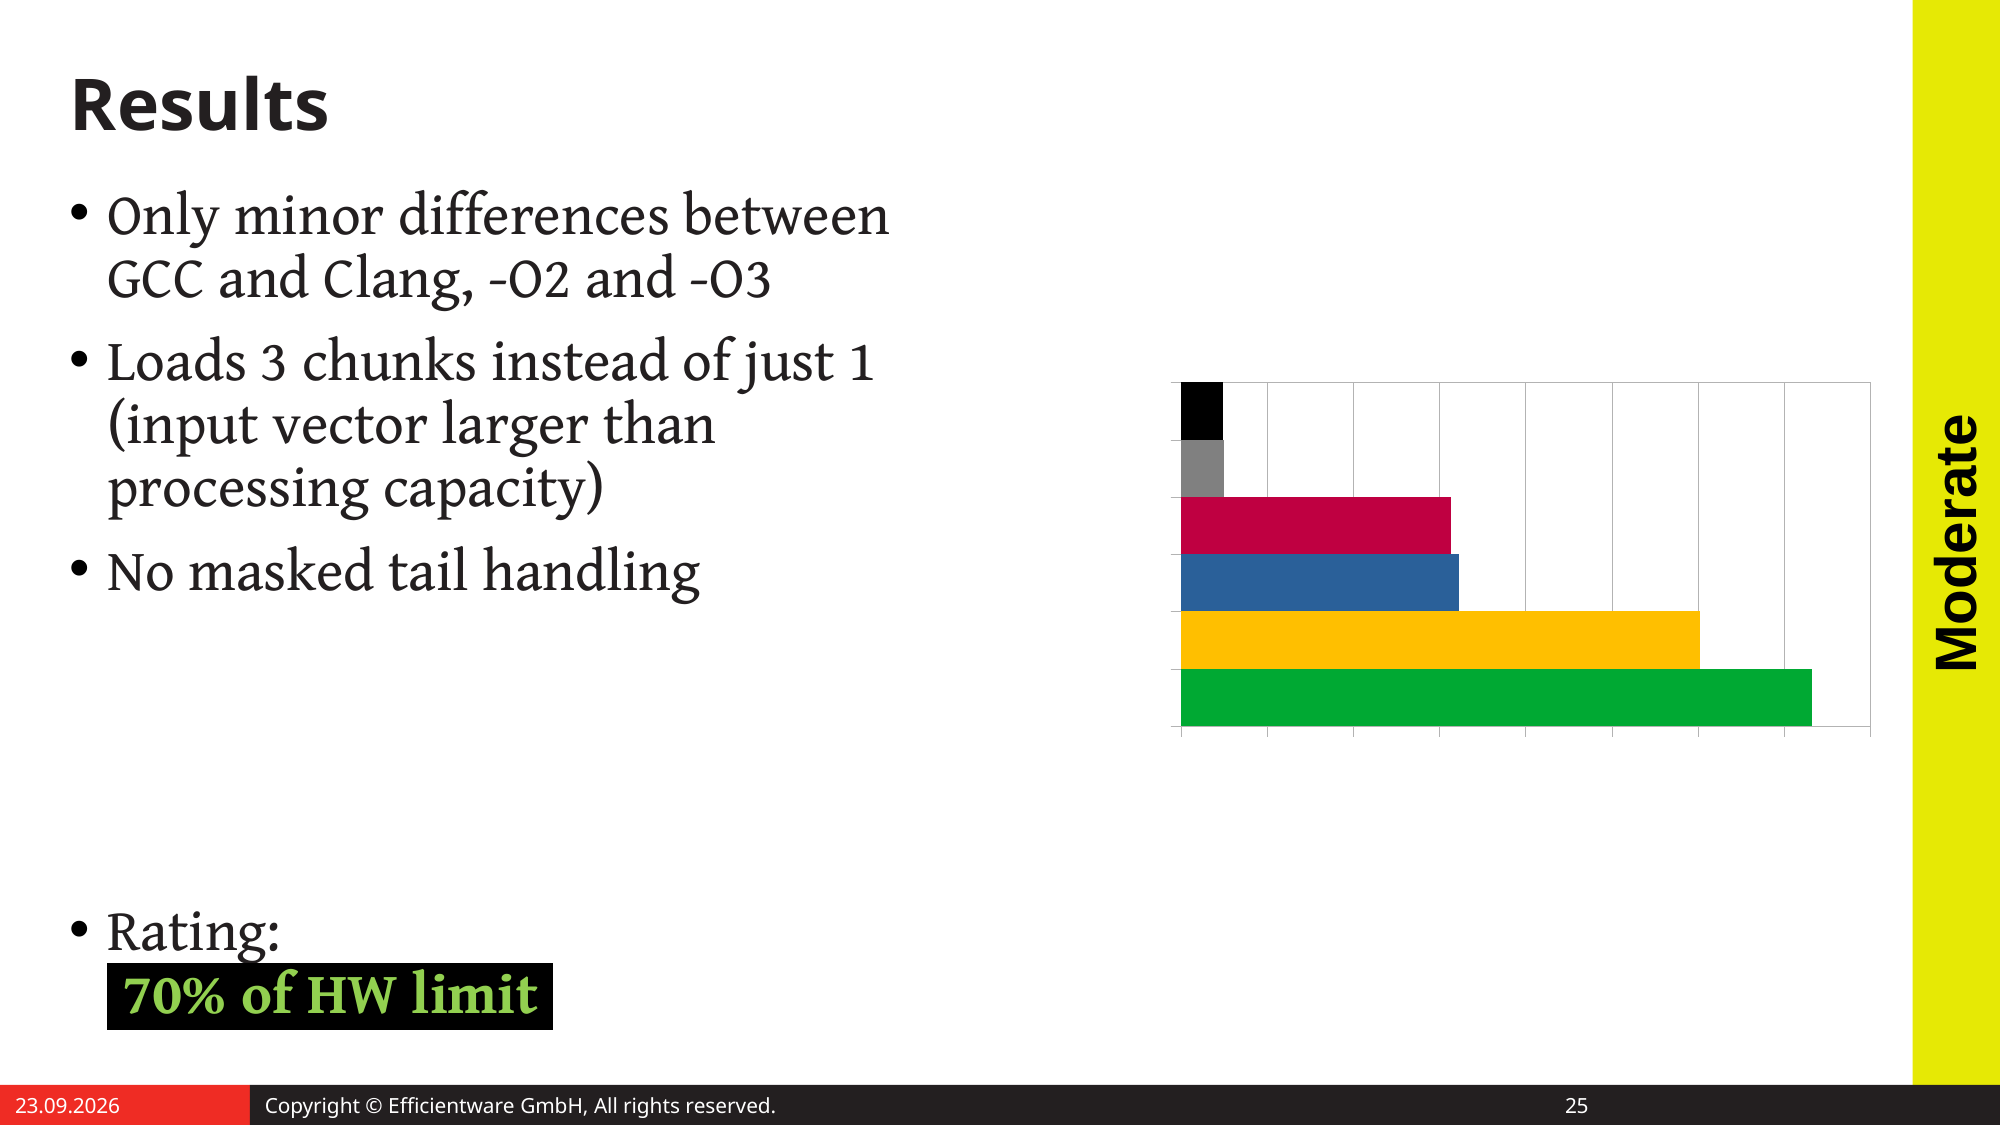

# Results
Only minor differences between
GCC and Clang, -O2 and -O3
Loads 3 chunks instead of just 1 (input vector larger than processing capacity)
No masked tail handling
Rating:
 70% of HW limit
Moderate
Copyright © Efficientware GmbH, All rights reserved.